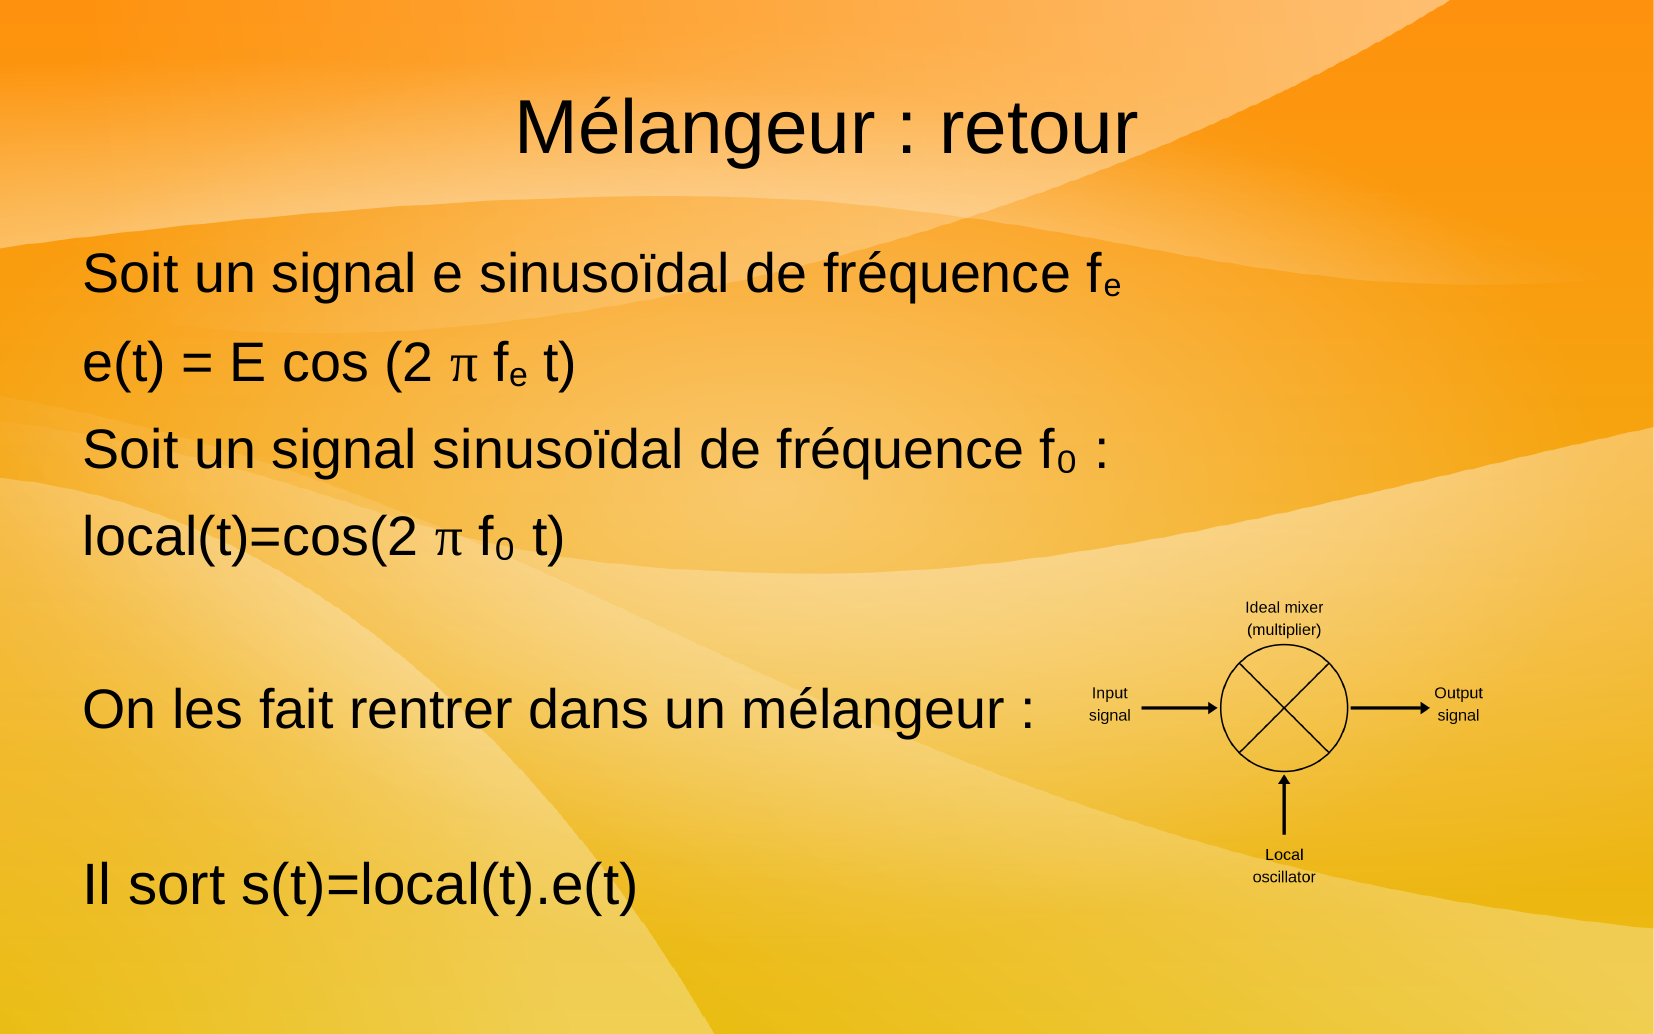

# Mélangeur : retour
Soit un signal e sinusoïdal de fréquence fe
e(t) = E cos (2 π fe t)
Soit un signal sinusoïdal de fréquence f₀ :
local(t)=cos(2 π f₀ t)
On les fait rentrer dans un mélangeur :
Il sort s(t)=local(t).e(t)